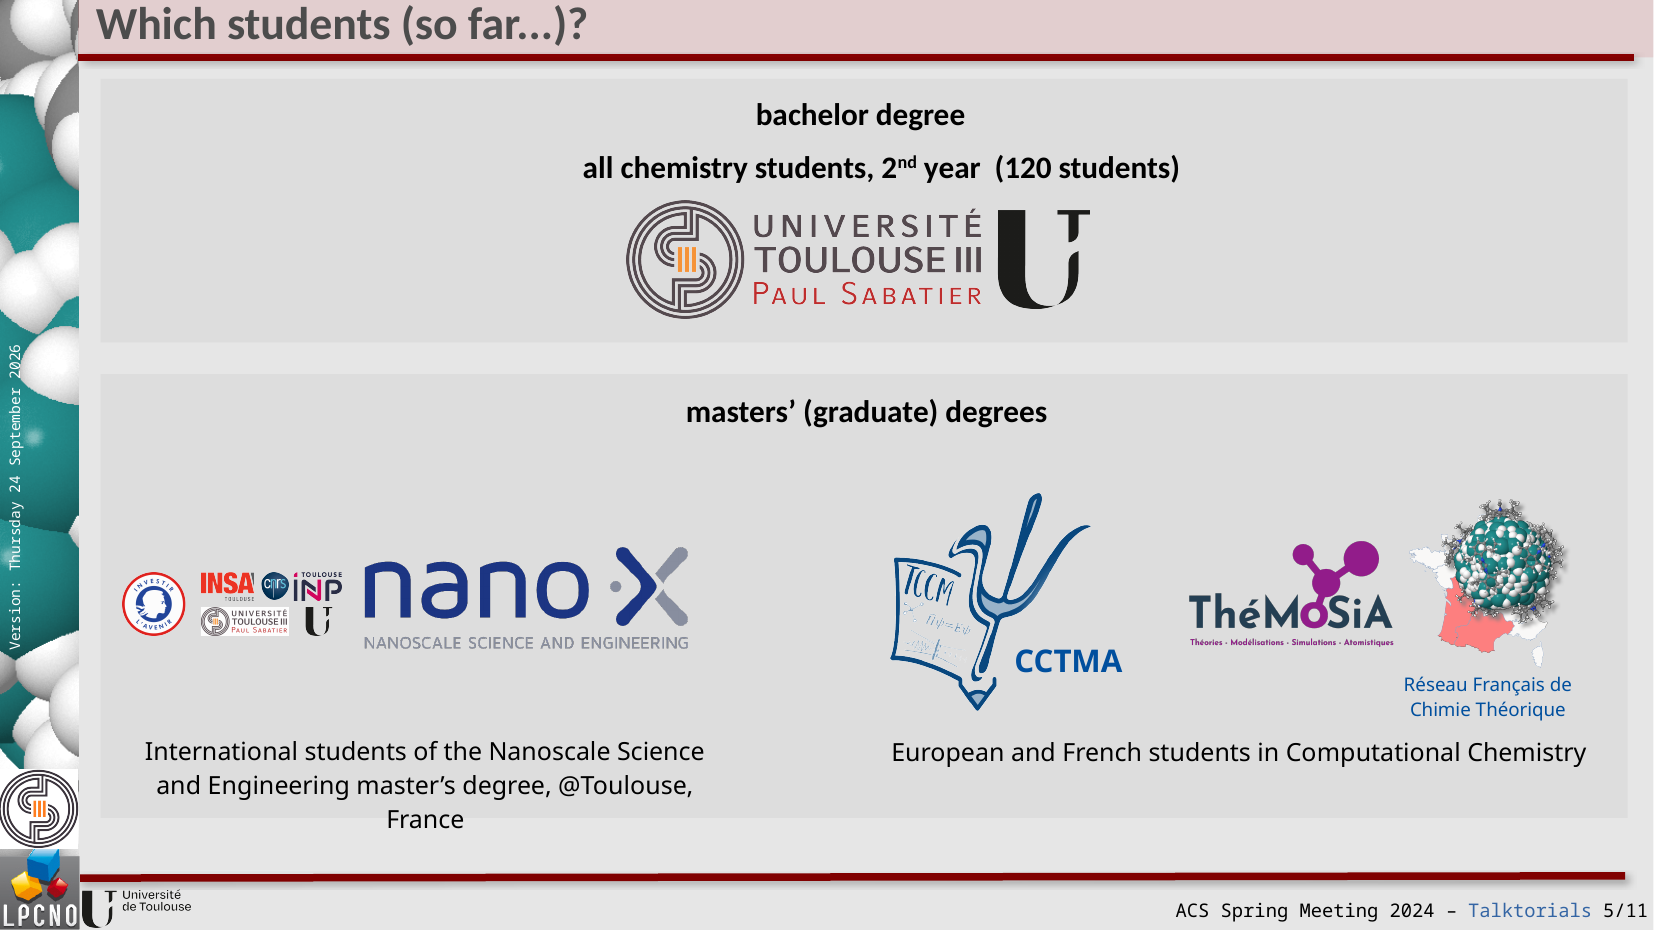

# Which students (so far...)?
bachelor degree
all chemistry students, 2nd year (120 students)
masters’ (graduate) degrees
CCTMA
Réseau Français de
Chimie Théorique
International students of the Nanoscale Science and Engineering master’s degree, @Toulouse, France
European and French students in Computational Chemistry